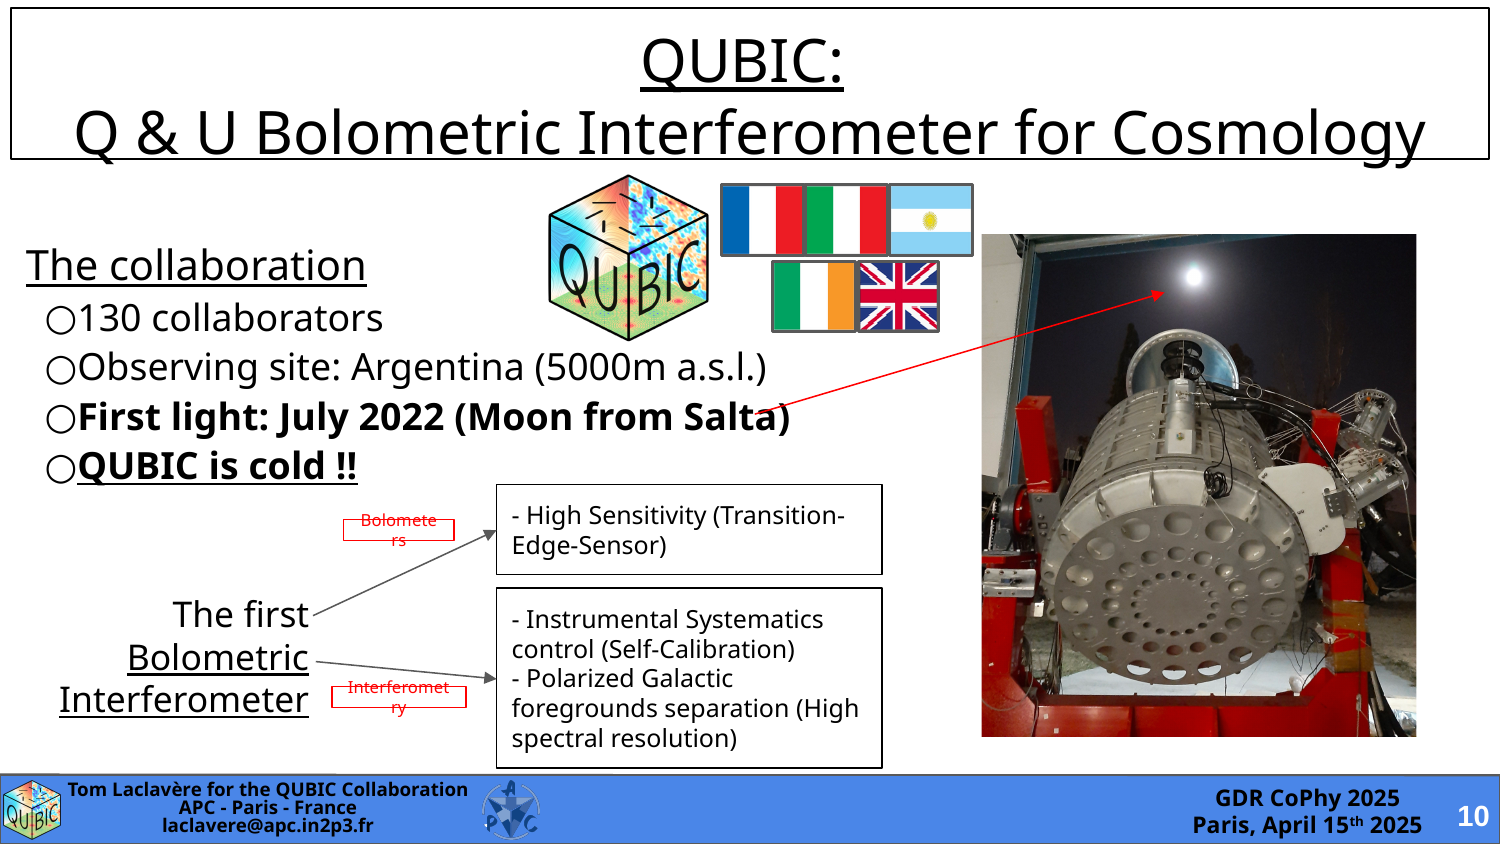

# QUBIC: Q & U Bolometric Interferometer for Cosmology
The collaboration
130 collaborators
Observing site: Argentina (5000m a.s.l.)
First light: July 2022 (Moon from Salta)
QUBIC is cold !!
- High Sensitivity (Transition-Edge-Sensor)
Bolometers
The first Bolometric Interferometer
- Instrumental Systematics control (Self-Calibration)
- Polarized Galactic foregrounds separation (High spectral resolution)
Interferometry